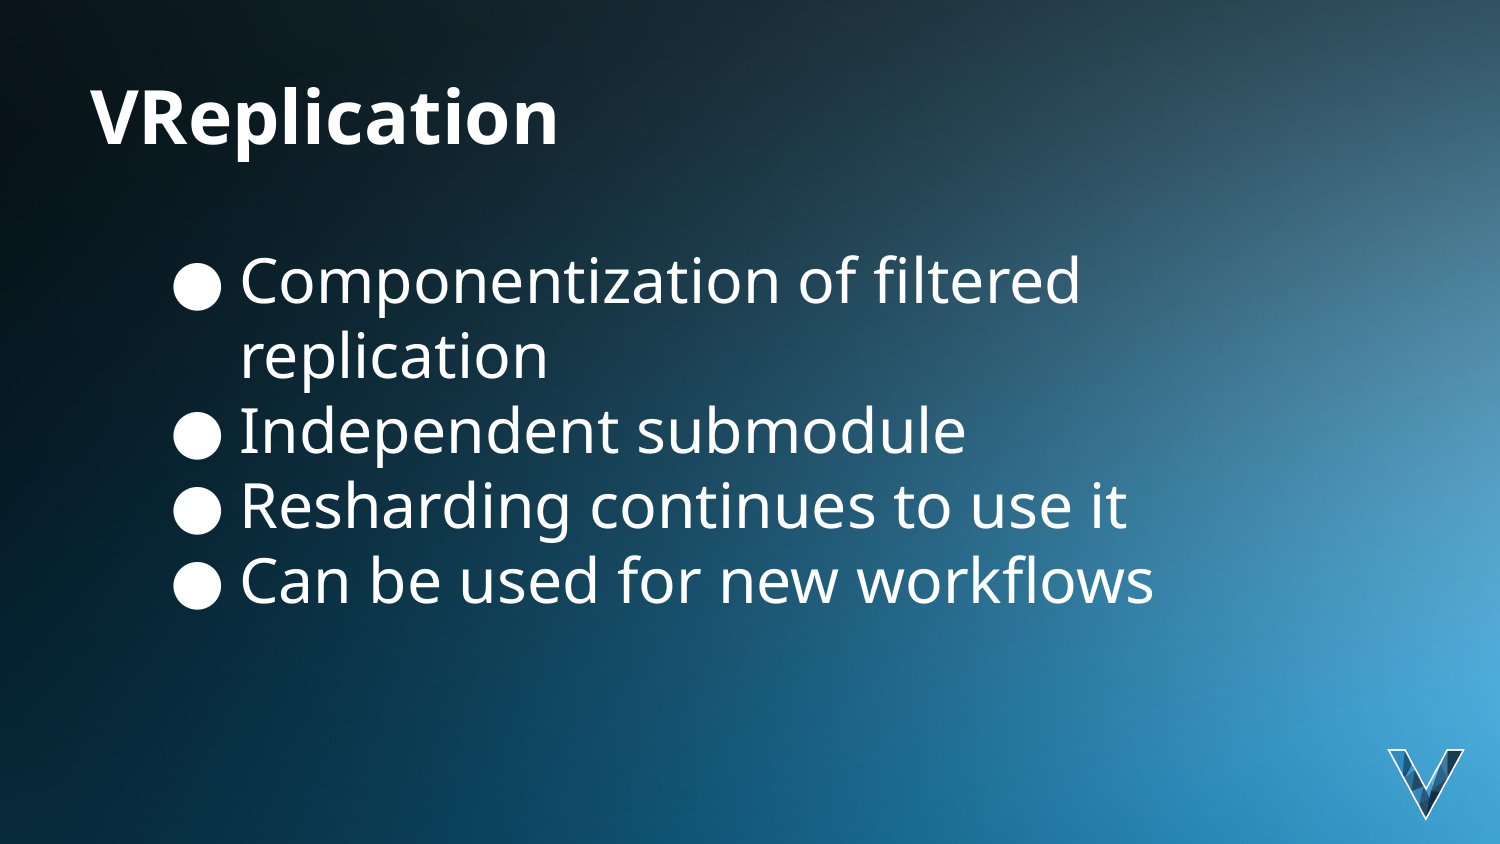

# VReplication
Componentization of filtered replication
Independent submodule
Resharding continues to use it
Can be used for new workflows